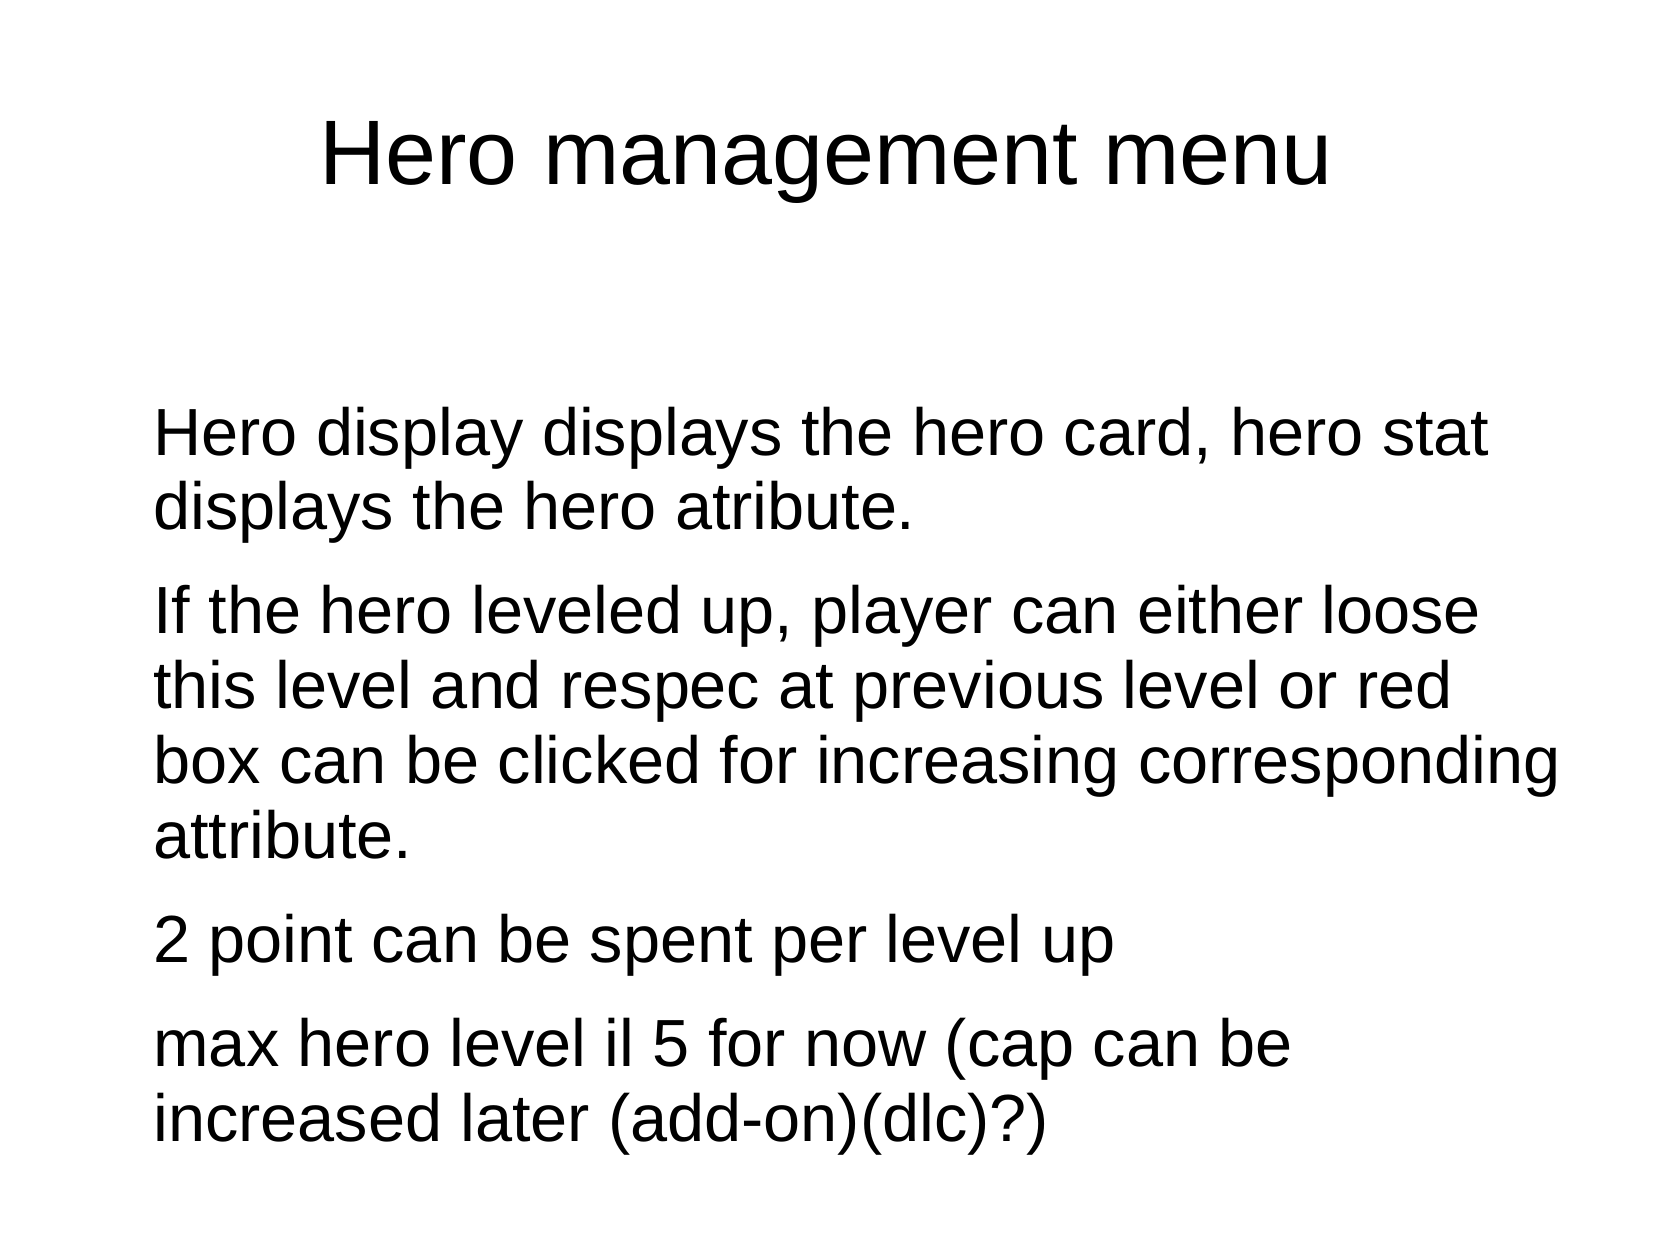

# Hero management menu
Hero display displays the hero card, hero stat displays the hero atribute.
If the hero leveled up, player can either loose this level and respec at previous level or red box can be clicked for increasing corresponding attribute.
2 point can be spent per level up
max hero level il 5 for now (cap can be increased later (add-on)(dlc)?)